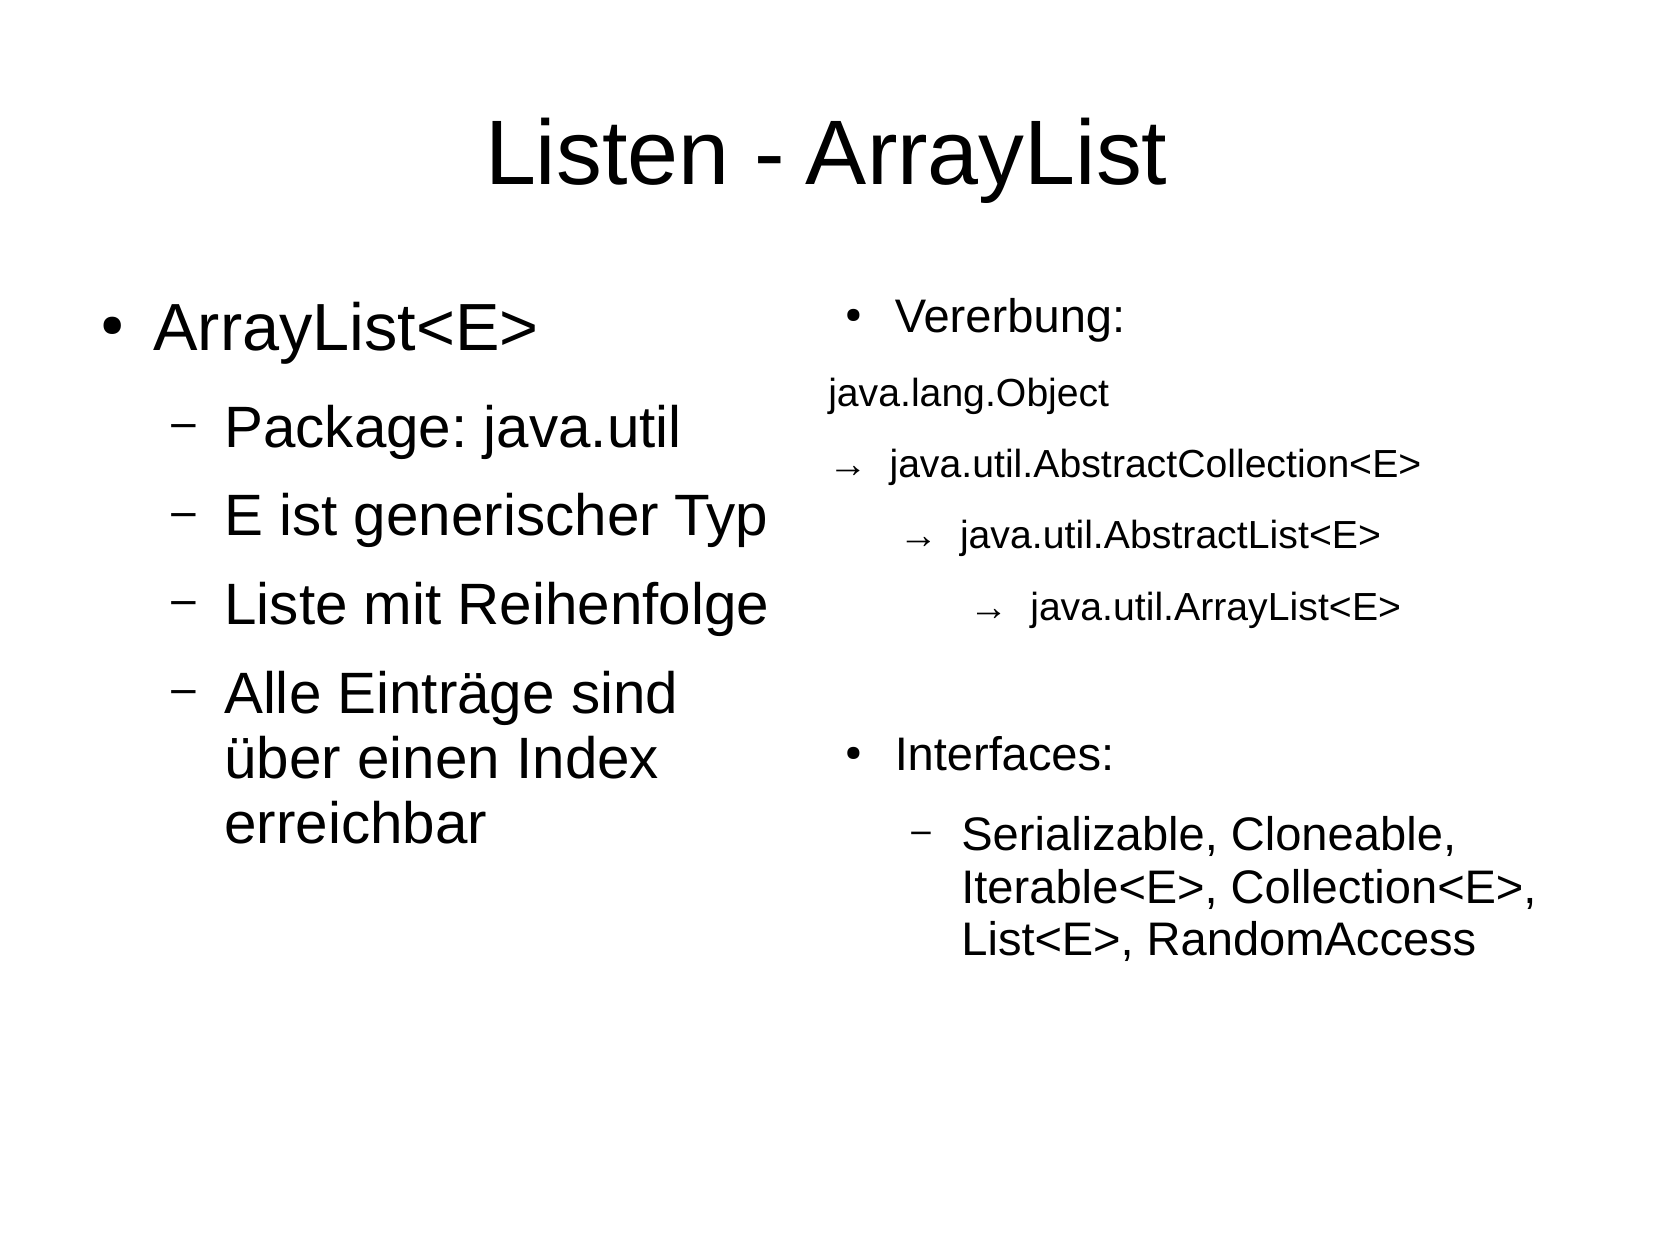

# Listen - ArrayList
ArrayList<E>
Package: java.util
E ist generischer Typ
Liste mit Reihenfolge
Alle Einträge sind über einen Index erreichbar
Vererbung:
java.lang.Object
→ java.util.AbstractCollection<E>
 	→ java.util.AbstractList<E>
 		 	→ java.util.ArrayList<E>
Interfaces:
Serializable, Cloneable, Iterable<E>, Collection<E>, List<E>, RandomAccess